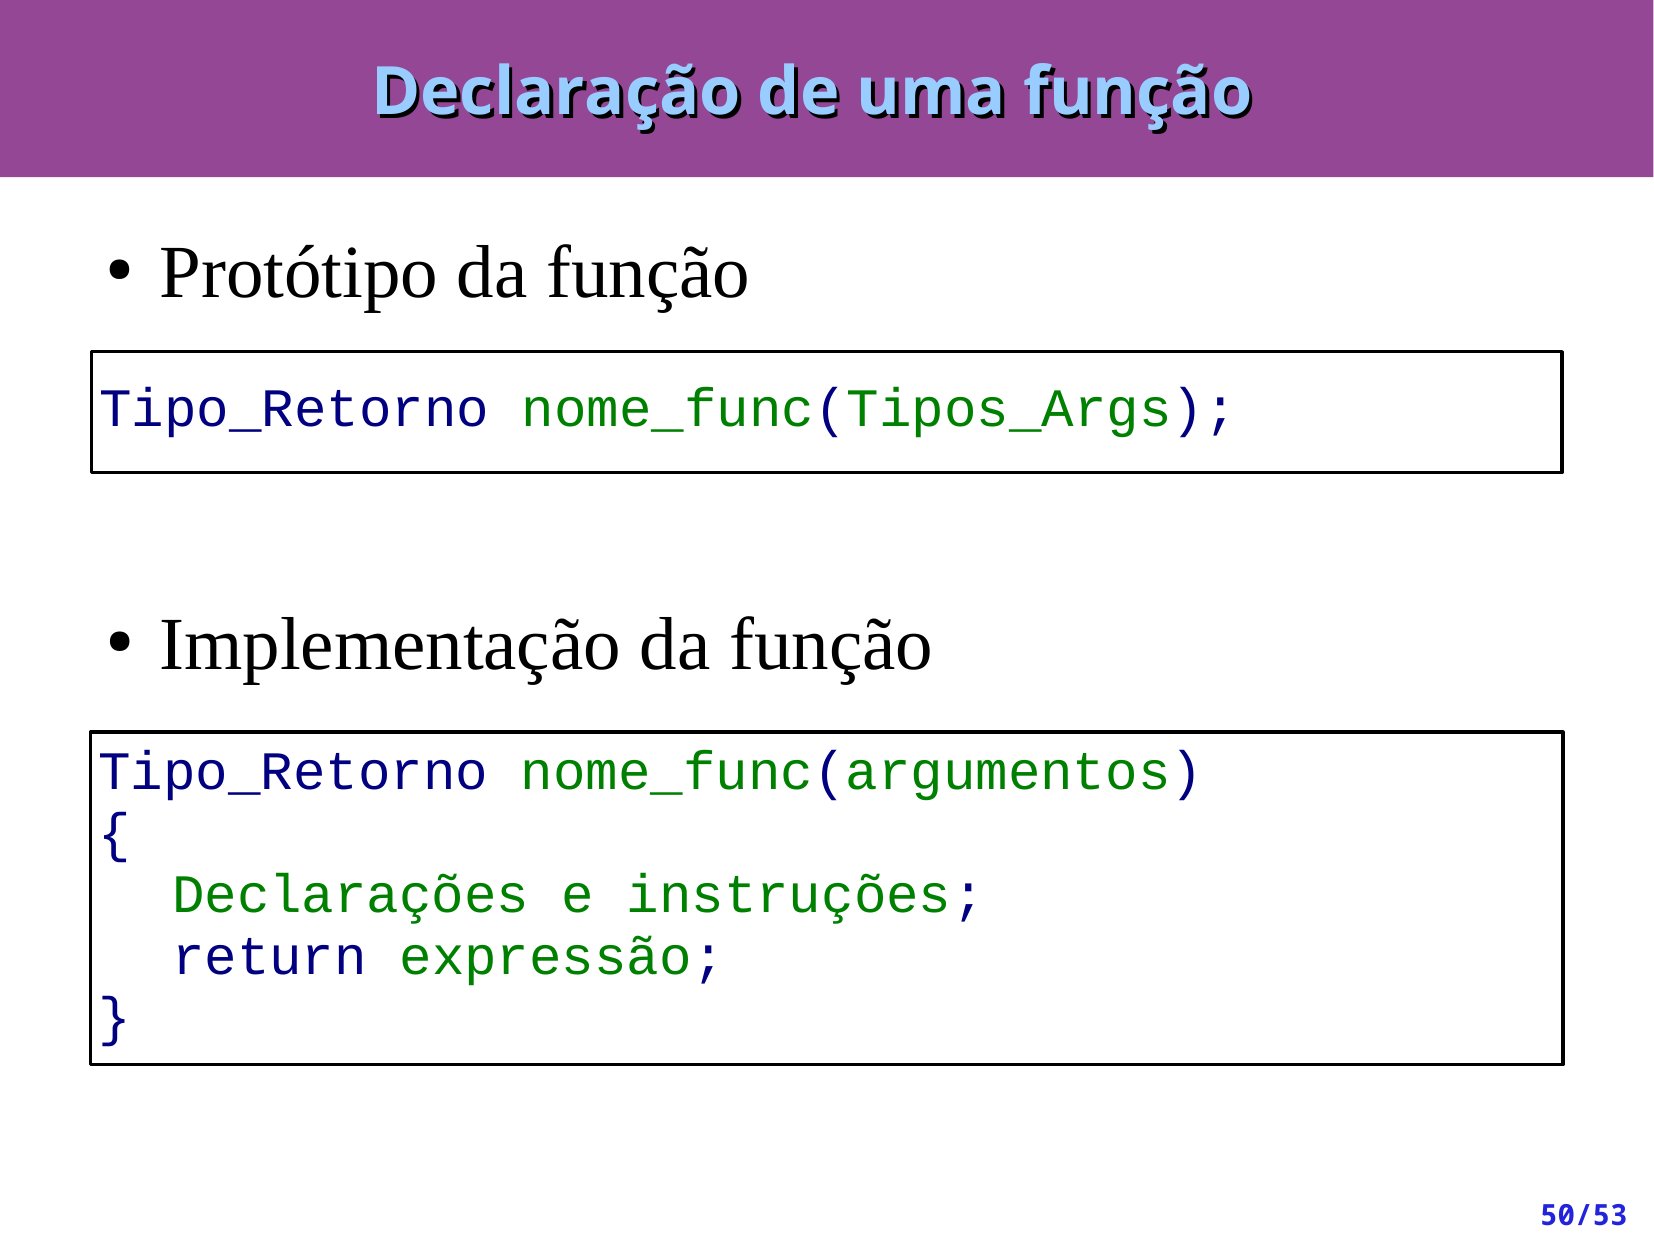

# Declaração de uma função
Protótipo da função
Tipo_Retorno nome_func(Tipos_Args);
Implementação da função
Tipo_Retorno nome_func(argumentos)
{
	Declarações e instruções;
	return expressão;
}
50